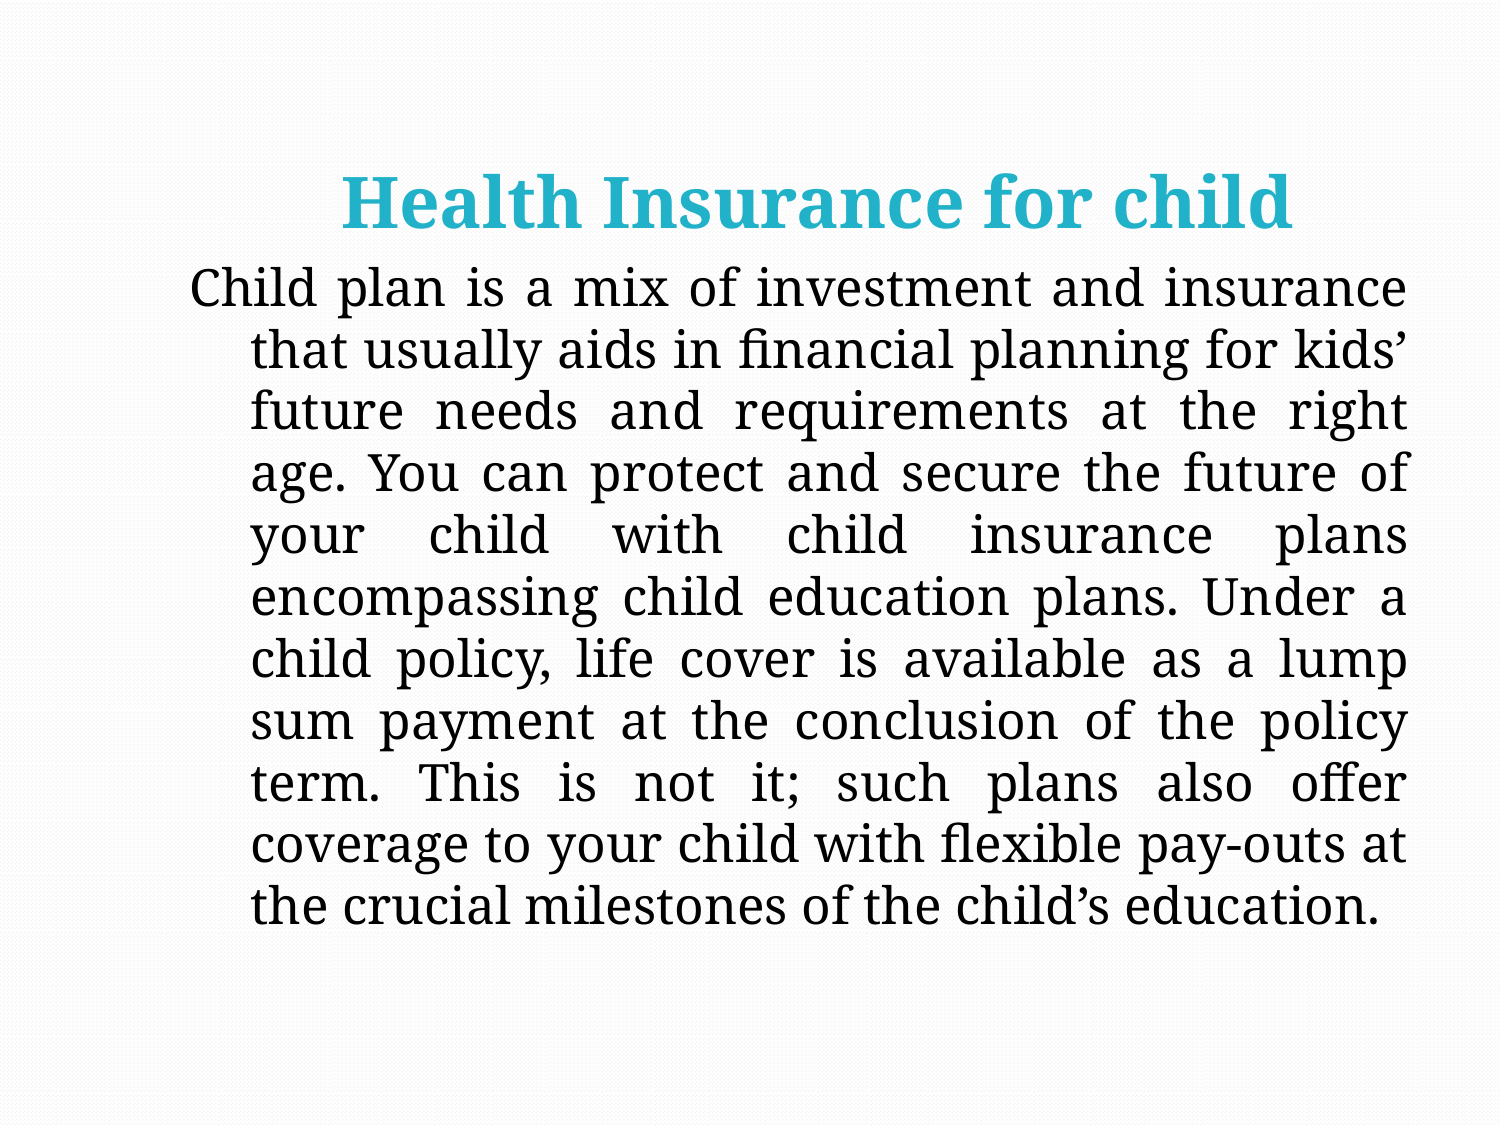

# Health Insurance for child
 Child plan is a mix of investment and insurance that usually aids in financial planning for kids’ future needs and requirements at the right age. You can protect and secure the future of your child with child insurance plans encompassing child education plans. Under a child policy, life cover is available as a lump sum payment at the conclusion of the policy term. This is not it; such plans also offer coverage to your child with flexible pay-outs at the crucial milestones of the child’s education.